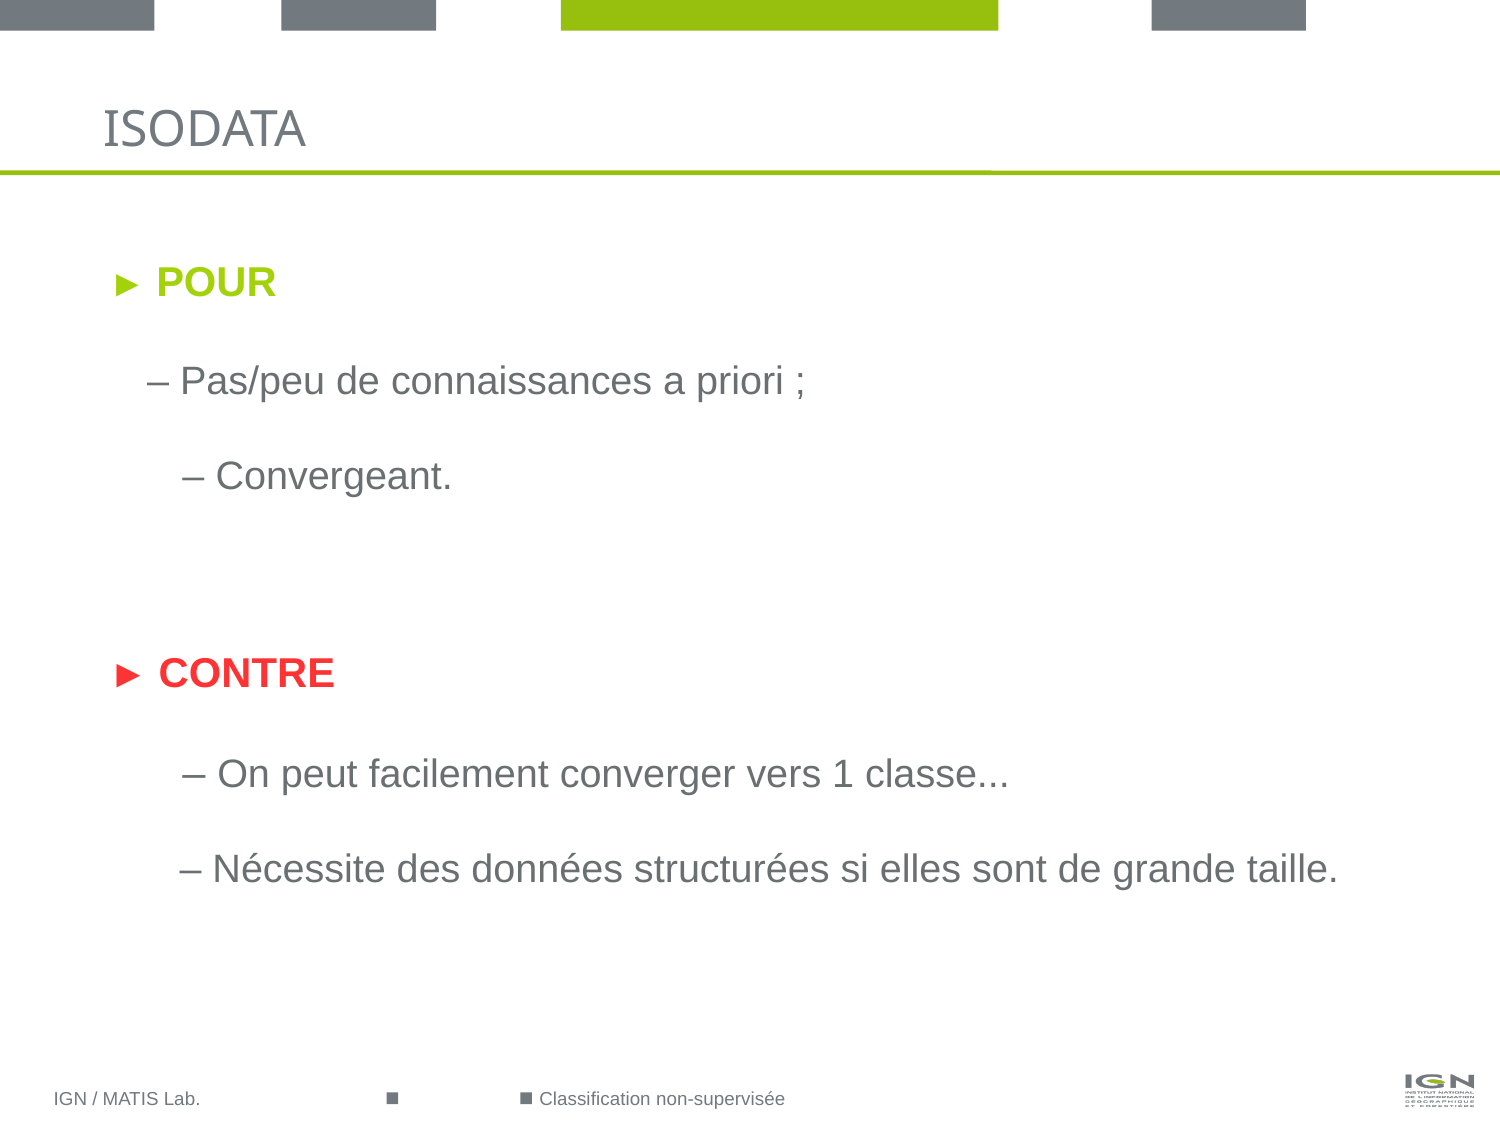

ISODATA
► POUR
	– Pas/peu de connaissances a priori ;
	– Convergeant.
► CONTRE
	– On peut facilement converger vers 1 classe...
– Nécessite des données structurées si elles sont de grande taille.
IGN / MATIS Lab.
Classification non-supervisée